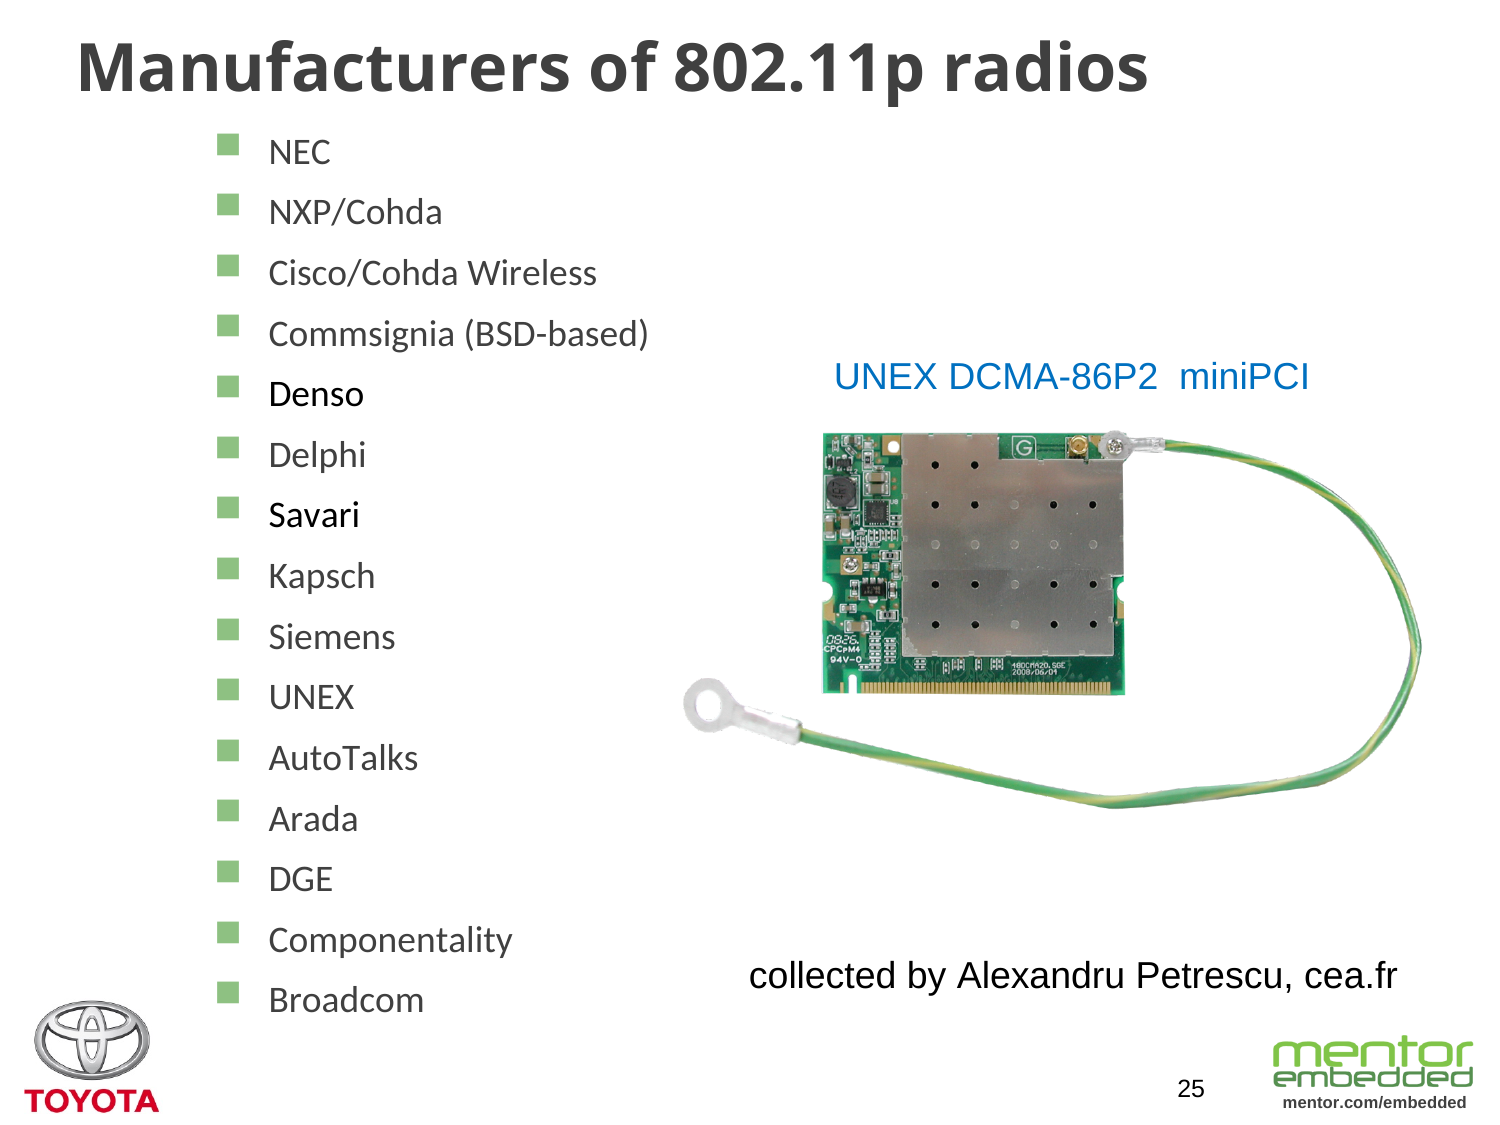

Manufacturers of 802.11p radios
NEC
NXP/Cohda
Cisco/Cohda Wireless
Commsignia (BSD-based)
Denso
Delphi
Savari
Kapsch
Siemens
UNEX
AutoTalks
Arada
DGE
Componentality
Broadcom
UNEX DCMA-86P2 miniPCI
collected by Alexandru Petrescu, cea.fr